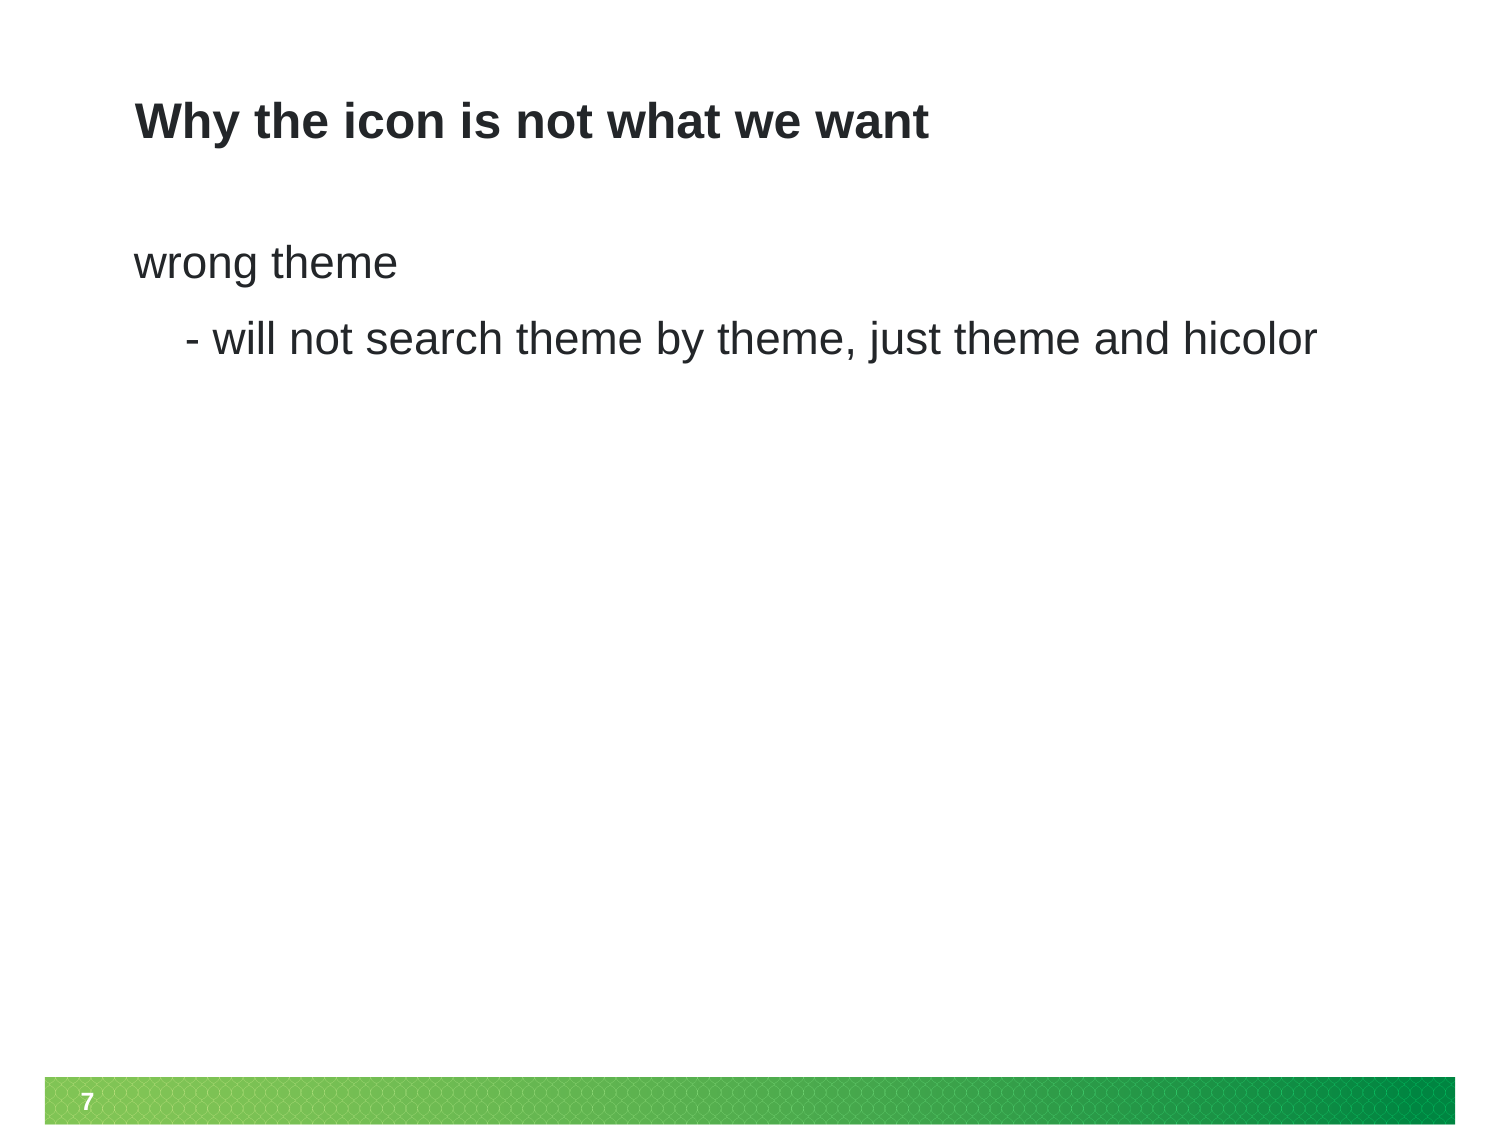

# Why the icon is not what we want
wrong theme
 - will not search theme by theme, just theme and hicolor